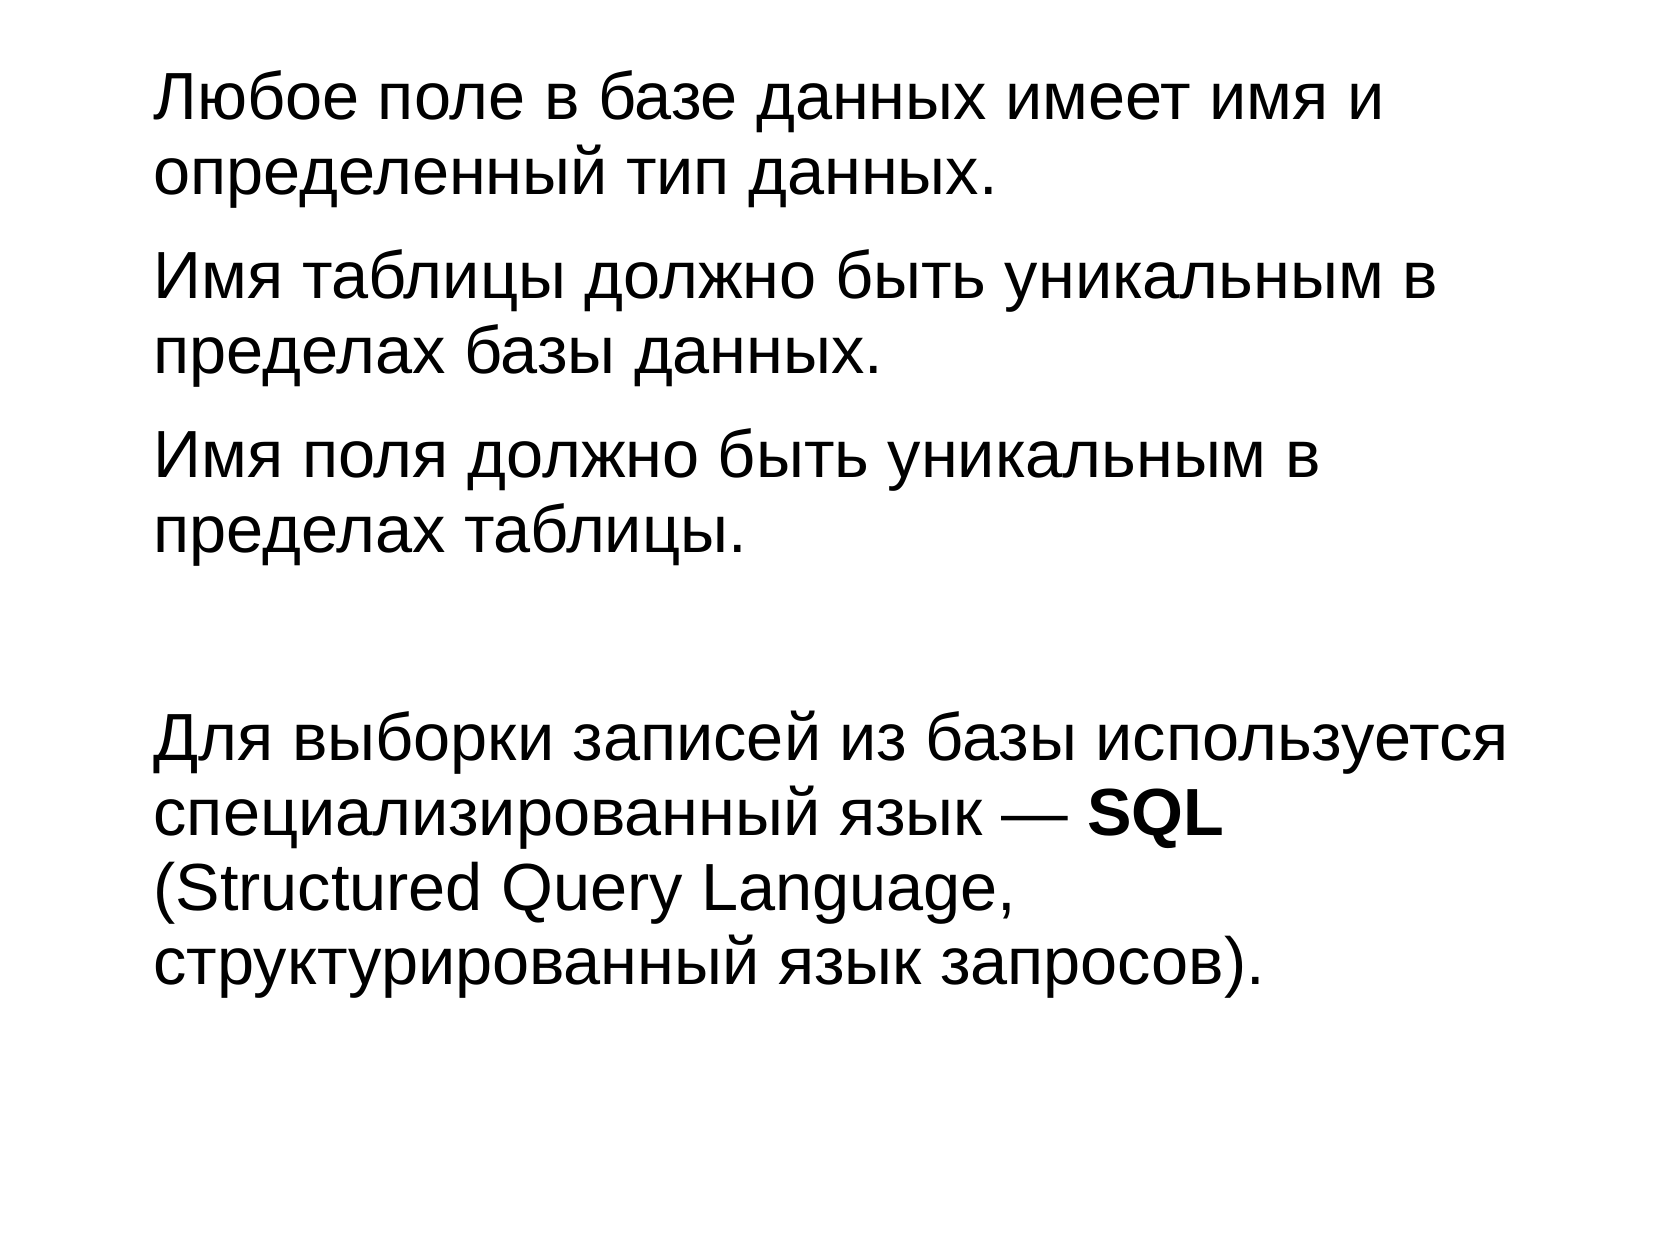

# Любое поле в базе данных имеет имя и определенный тип данных.
Имя таблицы должно быть уникальным в пределах базы данных.
Имя поля должно быть уникальным в пределах таблицы.
Для выборки записей из базы используется специализированный язык — SQL (Structured Query Language, структурированный язык запросов).